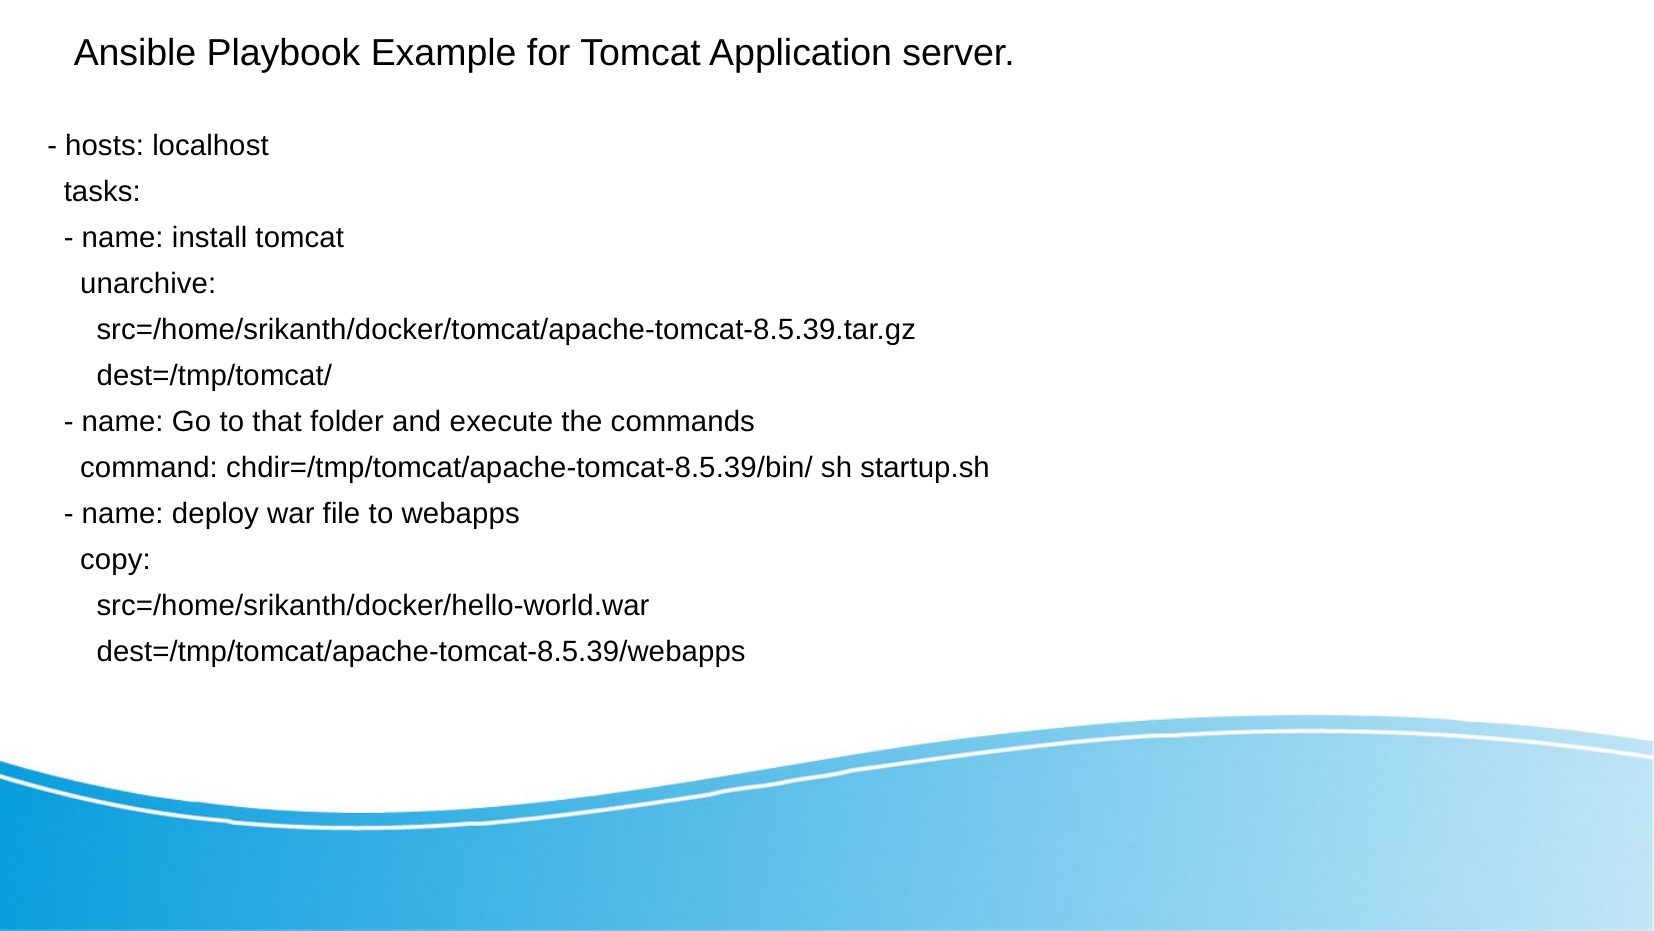

Ansible Playbook Example for Tomcat Application server.
# - hosts: localhost
 tasks:
 - name: install tomcat
 unarchive:
 src=/home/srikanth/docker/tomcat/apache-tomcat-8.5.39.tar.gz
 dest=/tmp/tomcat/
 - name: Go to that folder and execute the commands
 command: chdir=/tmp/tomcat/apache-tomcat-8.5.39/bin/ sh startup.sh
 - name: deploy war file to webapps
 copy:
 src=/home/srikanth/docker/hello-world.war
 dest=/tmp/tomcat/apache-tomcat-8.5.39/webapps